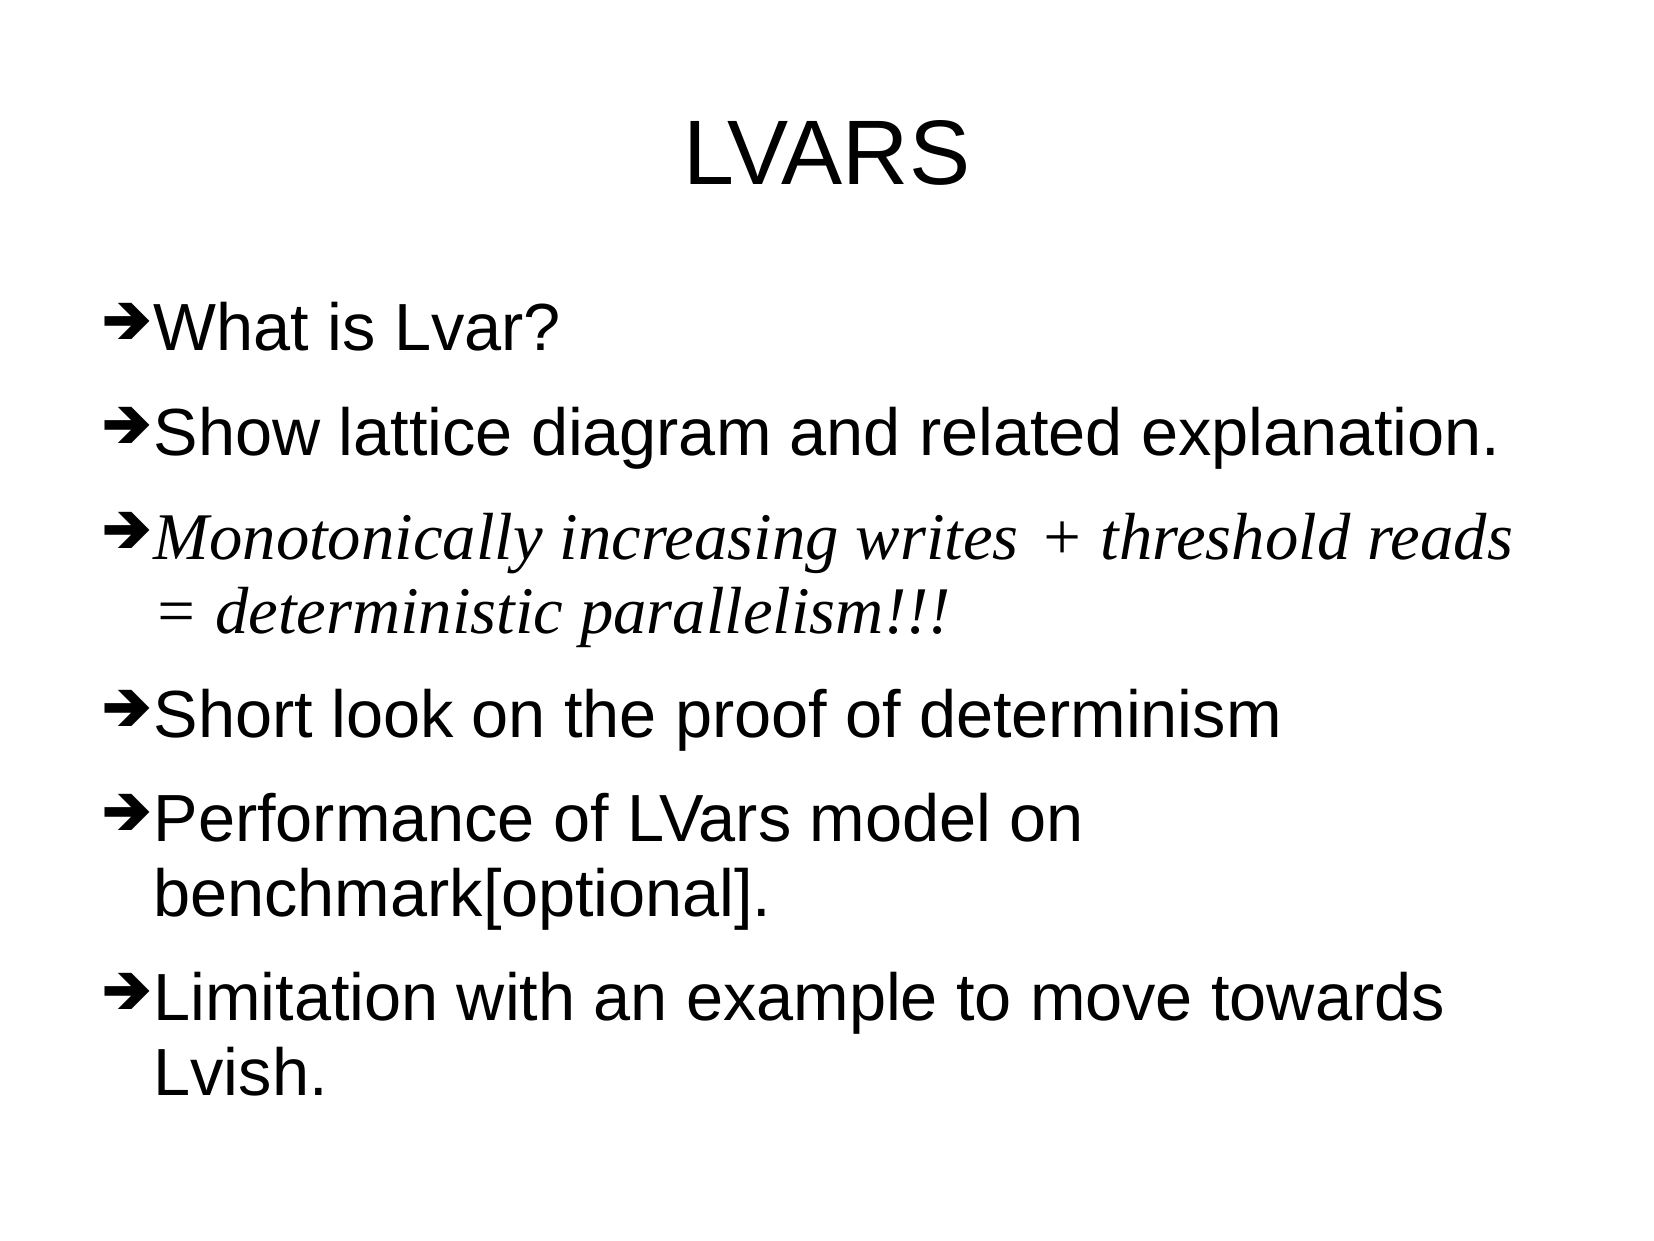

# LVARS
What is Lvar?
Show lattice diagram and related explanation.
Monotonically increasing writes + threshold reads = deterministic parallelism!!!
Short look on the proof of determinism
Performance of LVars model on benchmark[optional].
Limitation with an example to move towards Lvish.